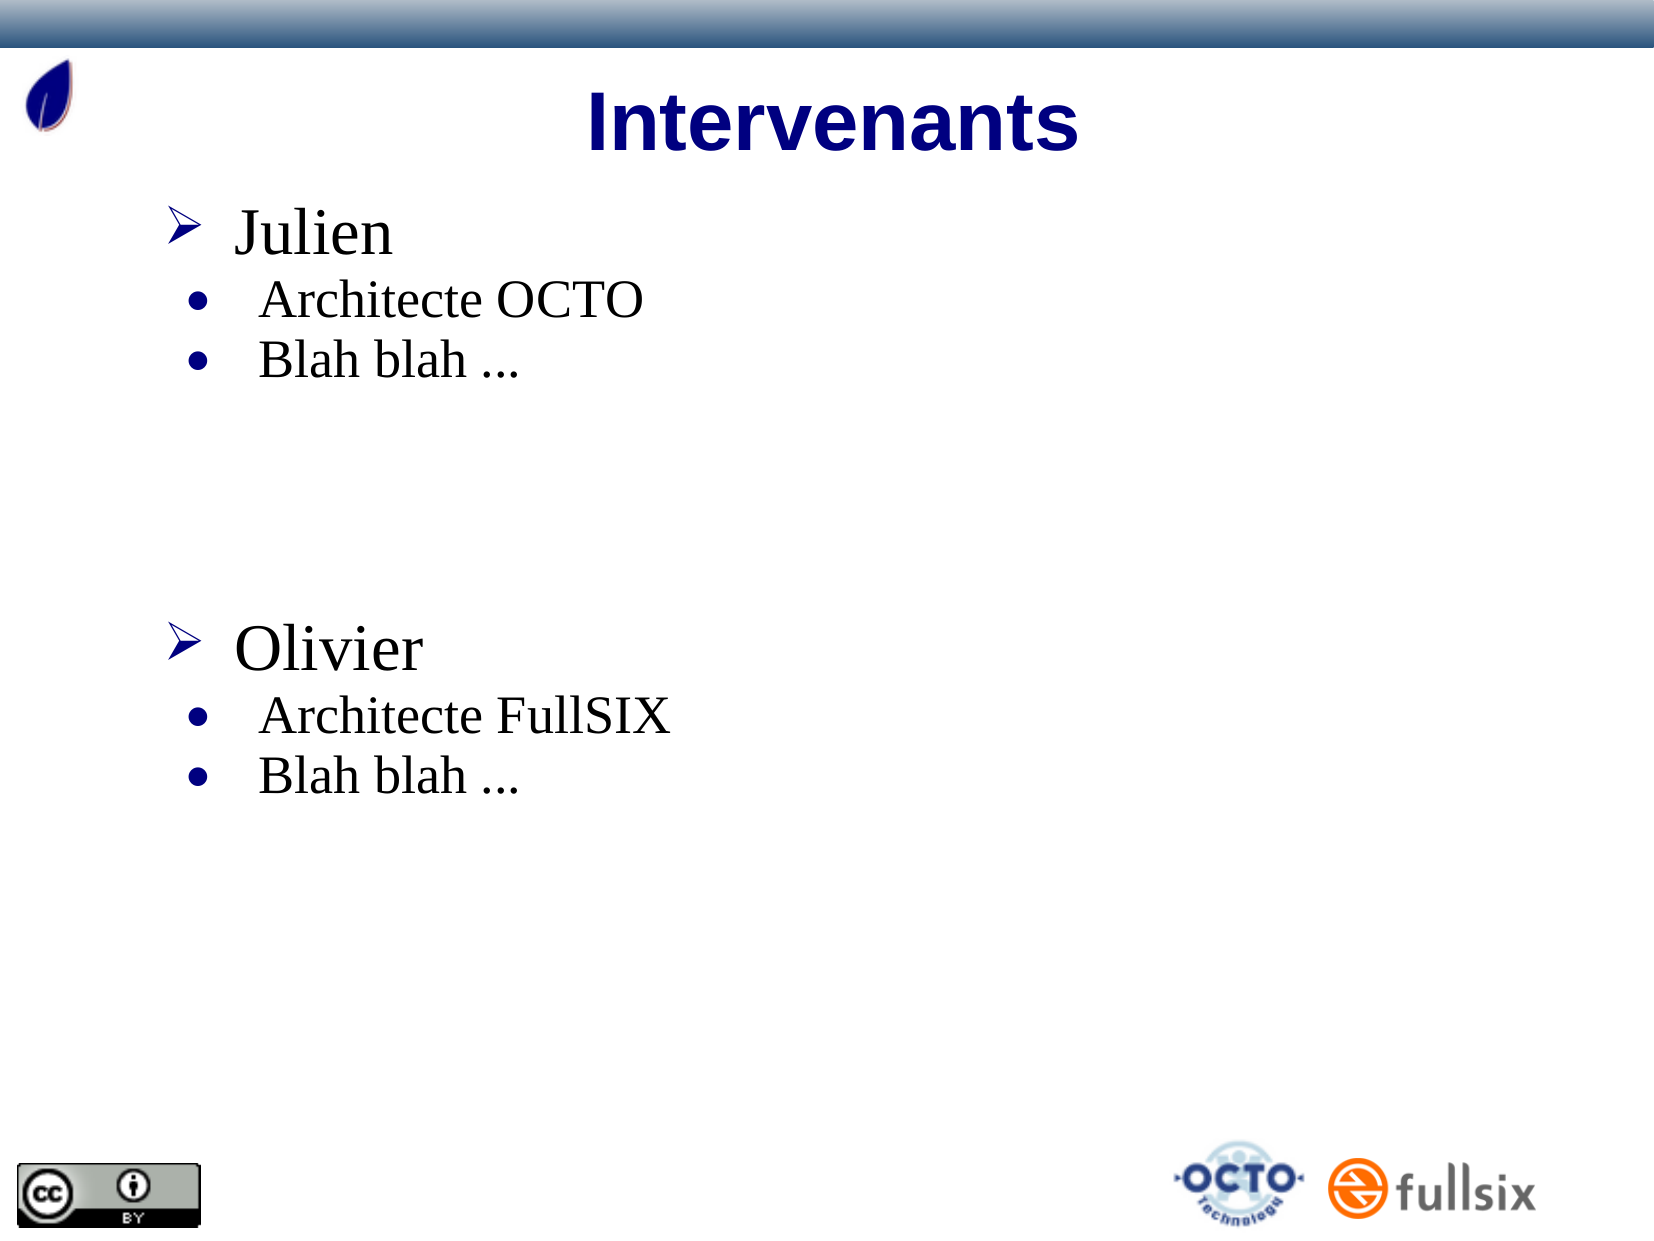

# Intervenants
Julien
Architecte OCTO
Blah blah ...
Olivier
Architecte FullSIX
Blah blah ...